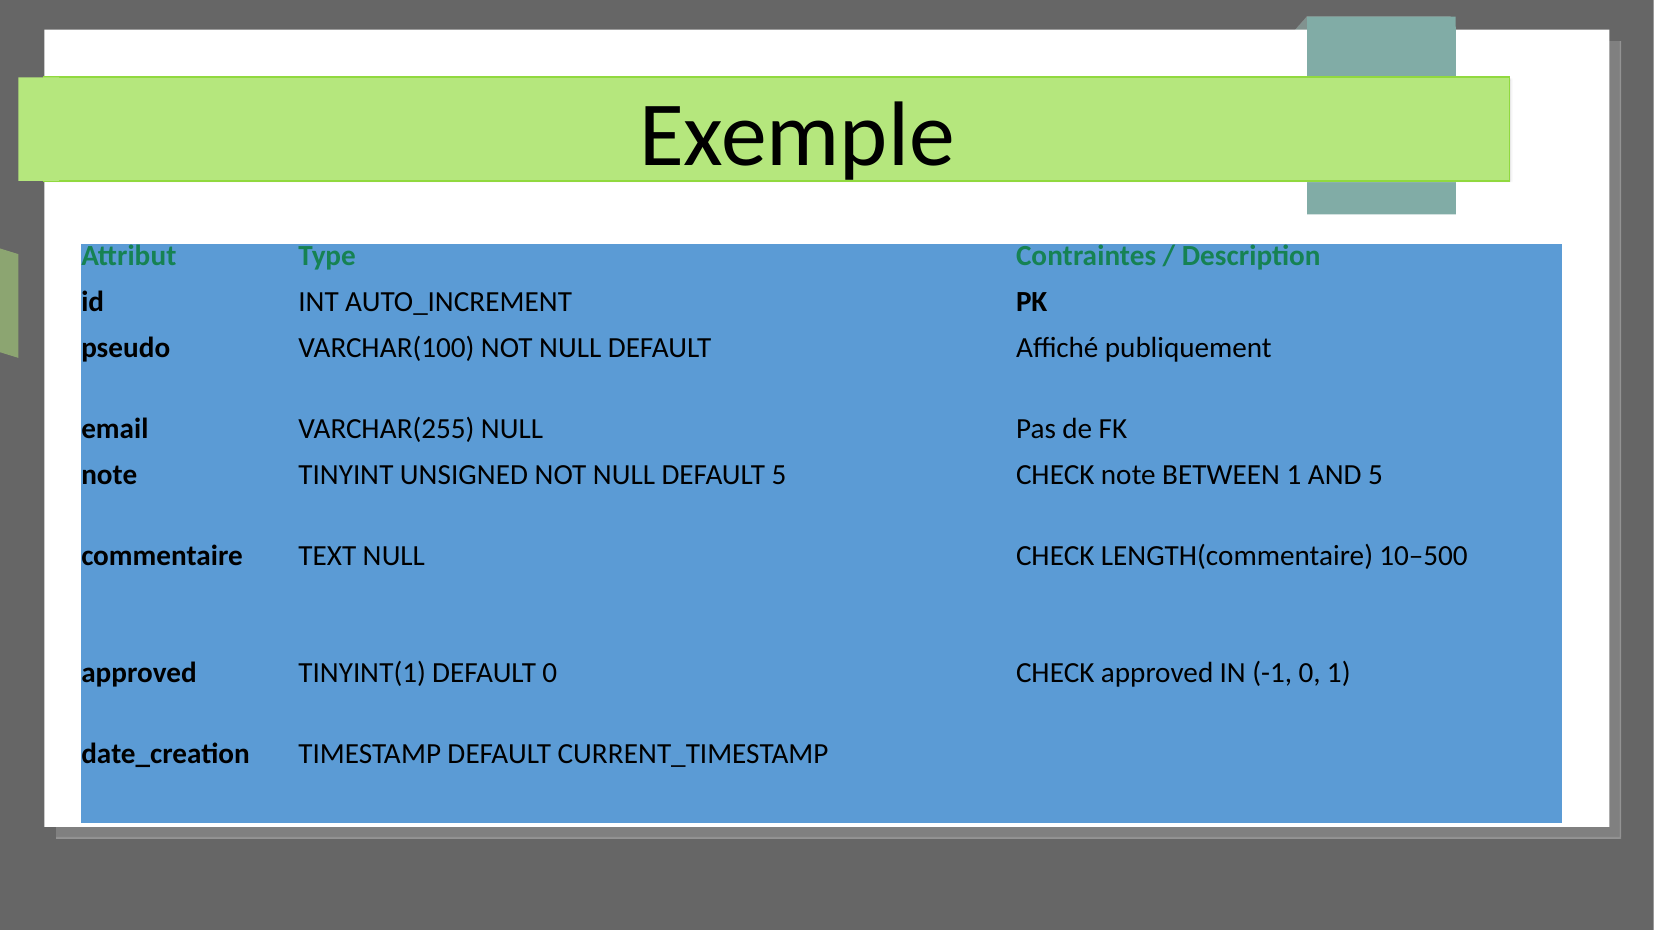

# Exemple
| Attribut | Type | Contraintes / Description |
| --- | --- | --- |
| id | INT AUTO\_INCREMENT | PK |
| pseudo | VARCHAR(100) NOT NULL DEFAULT | Affiché publiquement |
| email | VARCHAR(255) NULL | Pas de FK |
| note | TINYINT UNSIGNED NOT NULL DEFAULT 5 | CHECK note BETWEEN 1 AND 5 |
| commentaire | TEXT NULL | CHECK LENGTH(commentaire) 10–500 |
| approved | TINYINT(1) DEFAULT 0 | CHECK approved IN (-1, 0, 1) |
| date\_creation | TIMESTAMP DEFAULT CURRENT\_TIMESTAMP | |